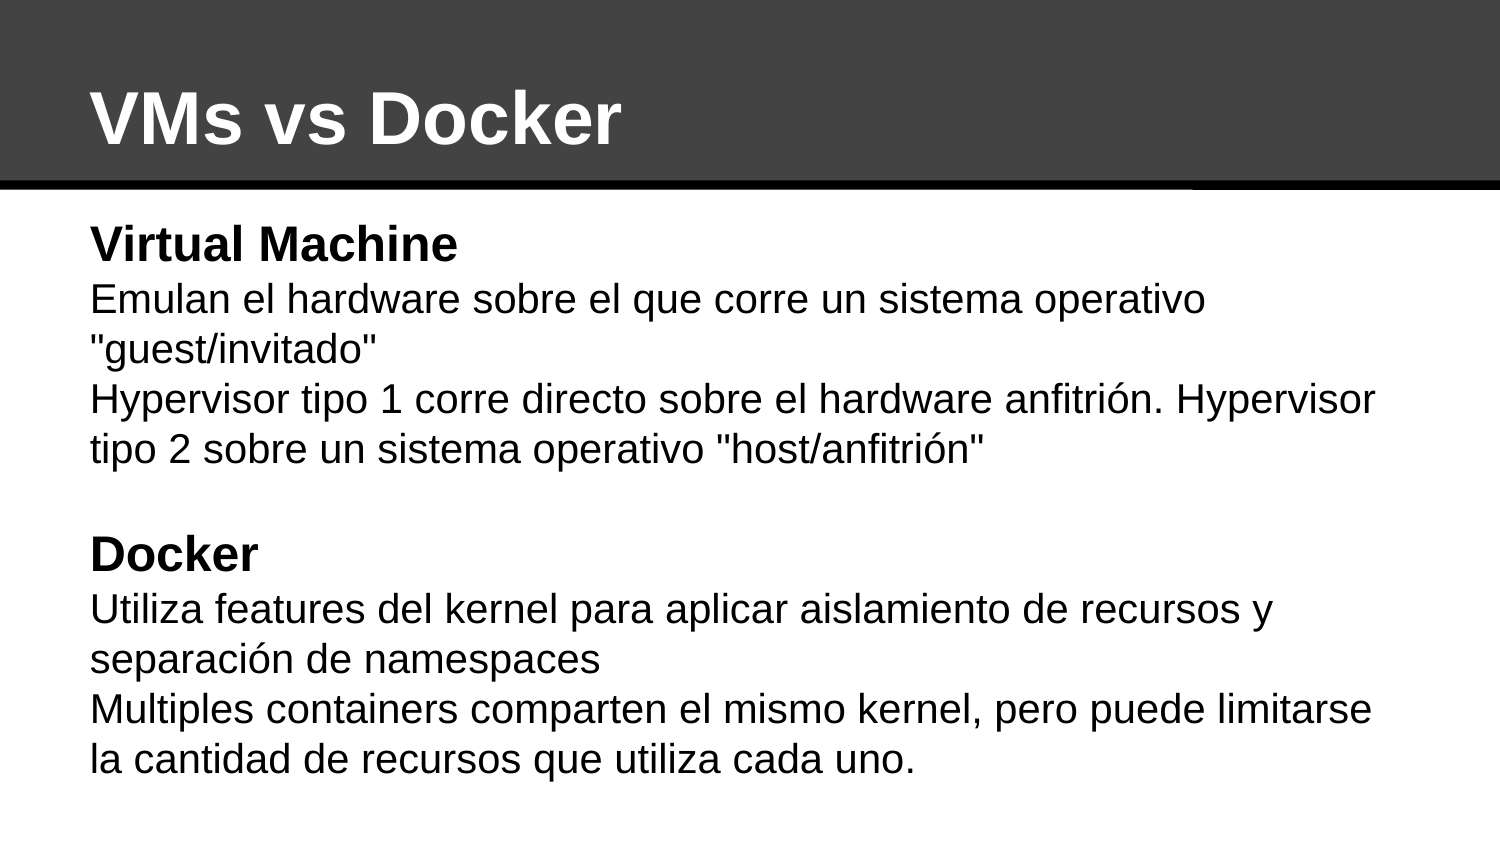

VMs vs Docker
Virtual Machine
Emulan el hardware sobre el que corre un sistema operativo "guest/invitado"
Hypervisor tipo 1 corre directo sobre el hardware anfitrión. Hypervisor tipo 2 sobre un sistema operativo "host/anfitrión"
Docker
Utiliza features del kernel para aplicar aislamiento de recursos y separación de namespaces
Multiples containers comparten el mismo kernel, pero puede limitarse la cantidad de recursos que utiliza cada uno.